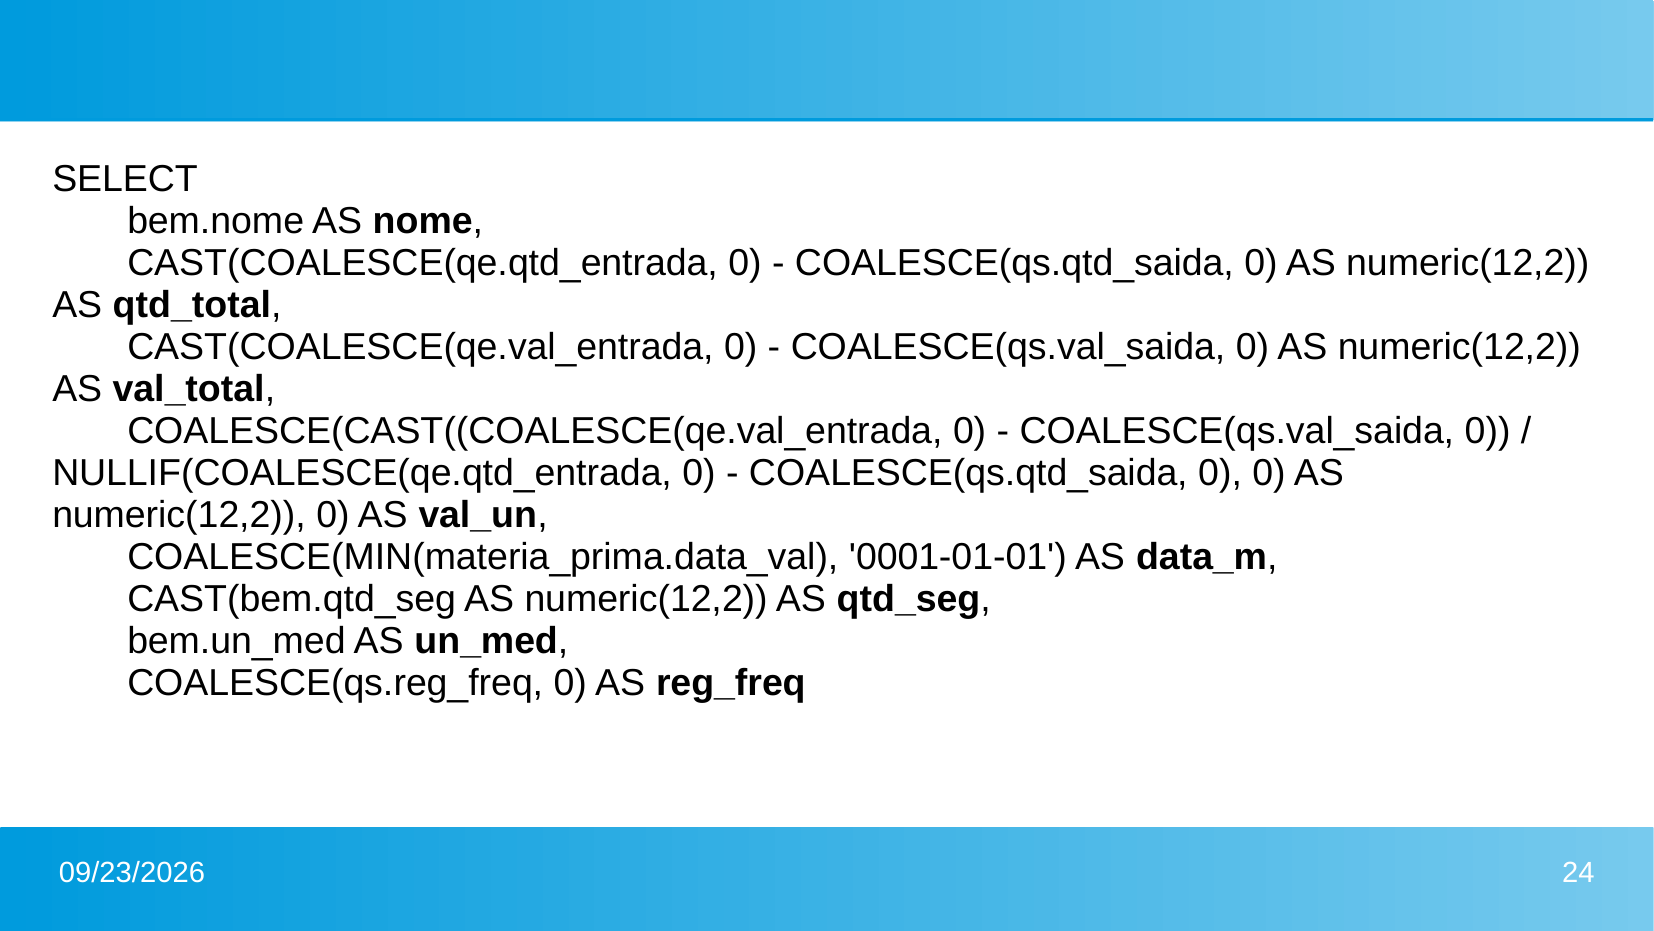

#
SELECT
	bem.nome AS nome,
	CAST(COALESCE(qe.qtd_entrada, 0) - COALESCE(qs.qtd_saida, 0) AS numeric(12,2)) AS qtd_total,
	CAST(COALESCE(qe.val_entrada, 0) - COALESCE(qs.val_saida, 0) AS numeric(12,2)) AS val_total,
	COALESCE(CAST((COALESCE(qe.val_entrada, 0) - COALESCE(qs.val_saida, 0)) / NULLIF(COALESCE(qe.qtd_entrada, 0) - COALESCE(qs.qtd_saida, 0), 0) AS numeric(12,2)), 0) AS val_un,
	COALESCE(MIN(materia_prima.data_val), '0001-01-01') AS data_m,
	CAST(bem.qtd_seg AS numeric(12,2)) AS qtd_seg,
	bem.un_med AS un_med,
	COALESCE(qs.reg_freq, 0) AS reg_freq
24